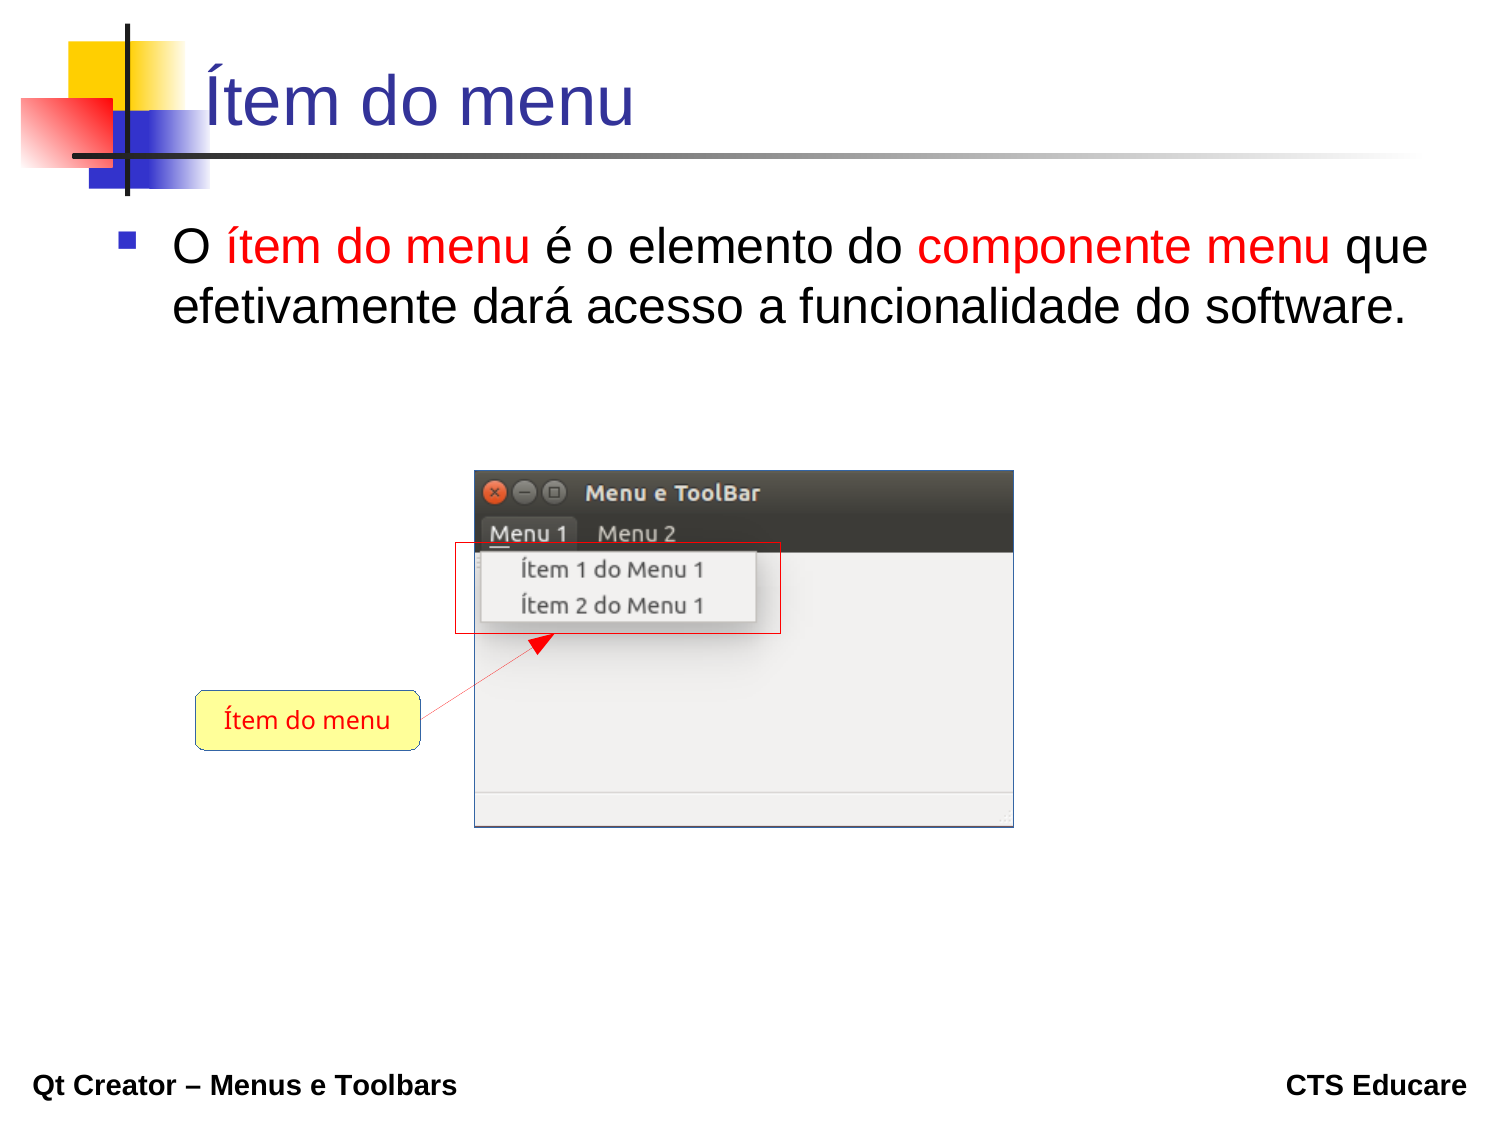

# Ítem do menu
O ítem do menu é o elemento do componente menu que efetivamente dará acesso a funcionalidade do software.
Ítem do menu